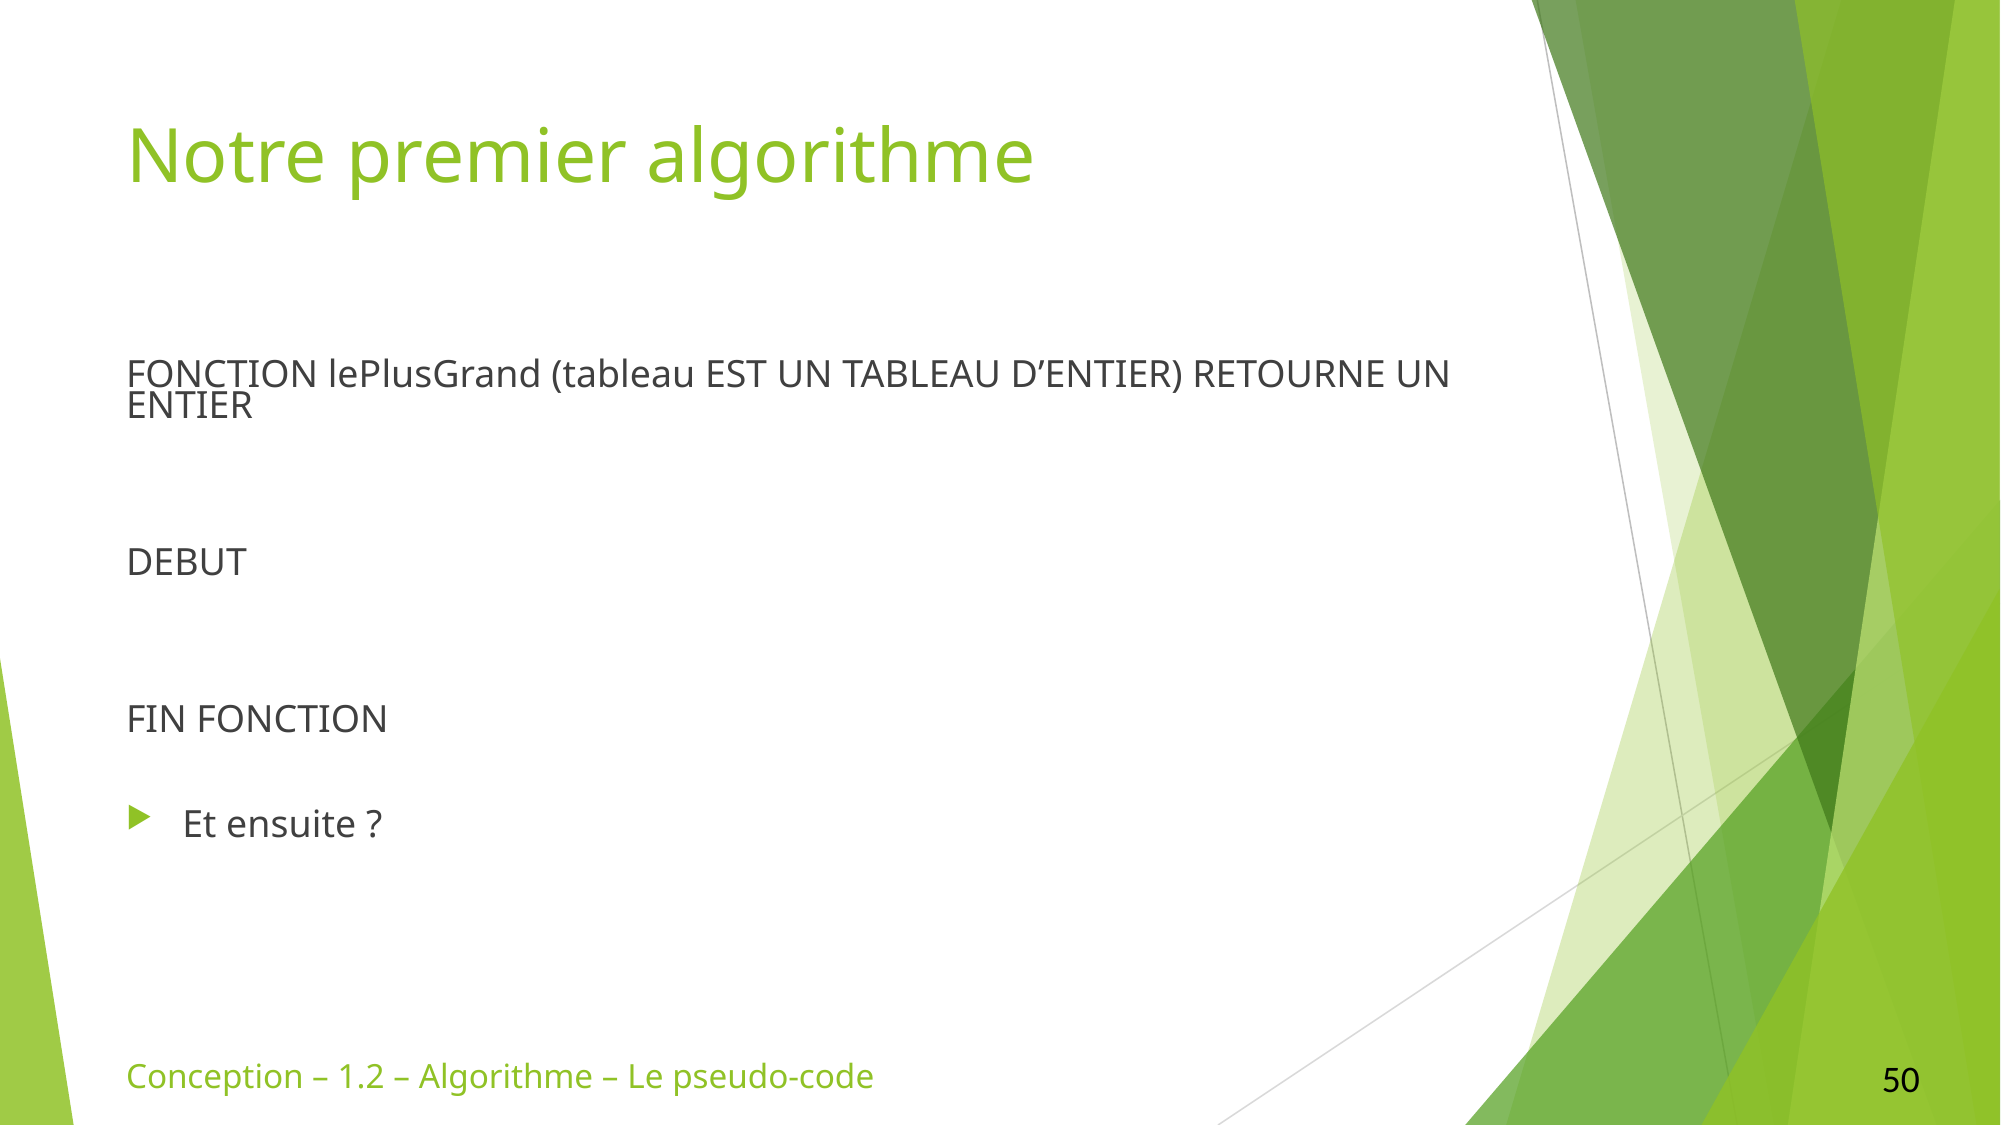

# Notre premier algorithme
FONCTION lePlusGrand (tableau EST UN TABLEAU D’ENTIER) RETOURNE UN ENTIER
DEBUT
FIN FONCTION
Et ensuite ?
Conception – 1.2 – Algorithme – Le pseudo-code